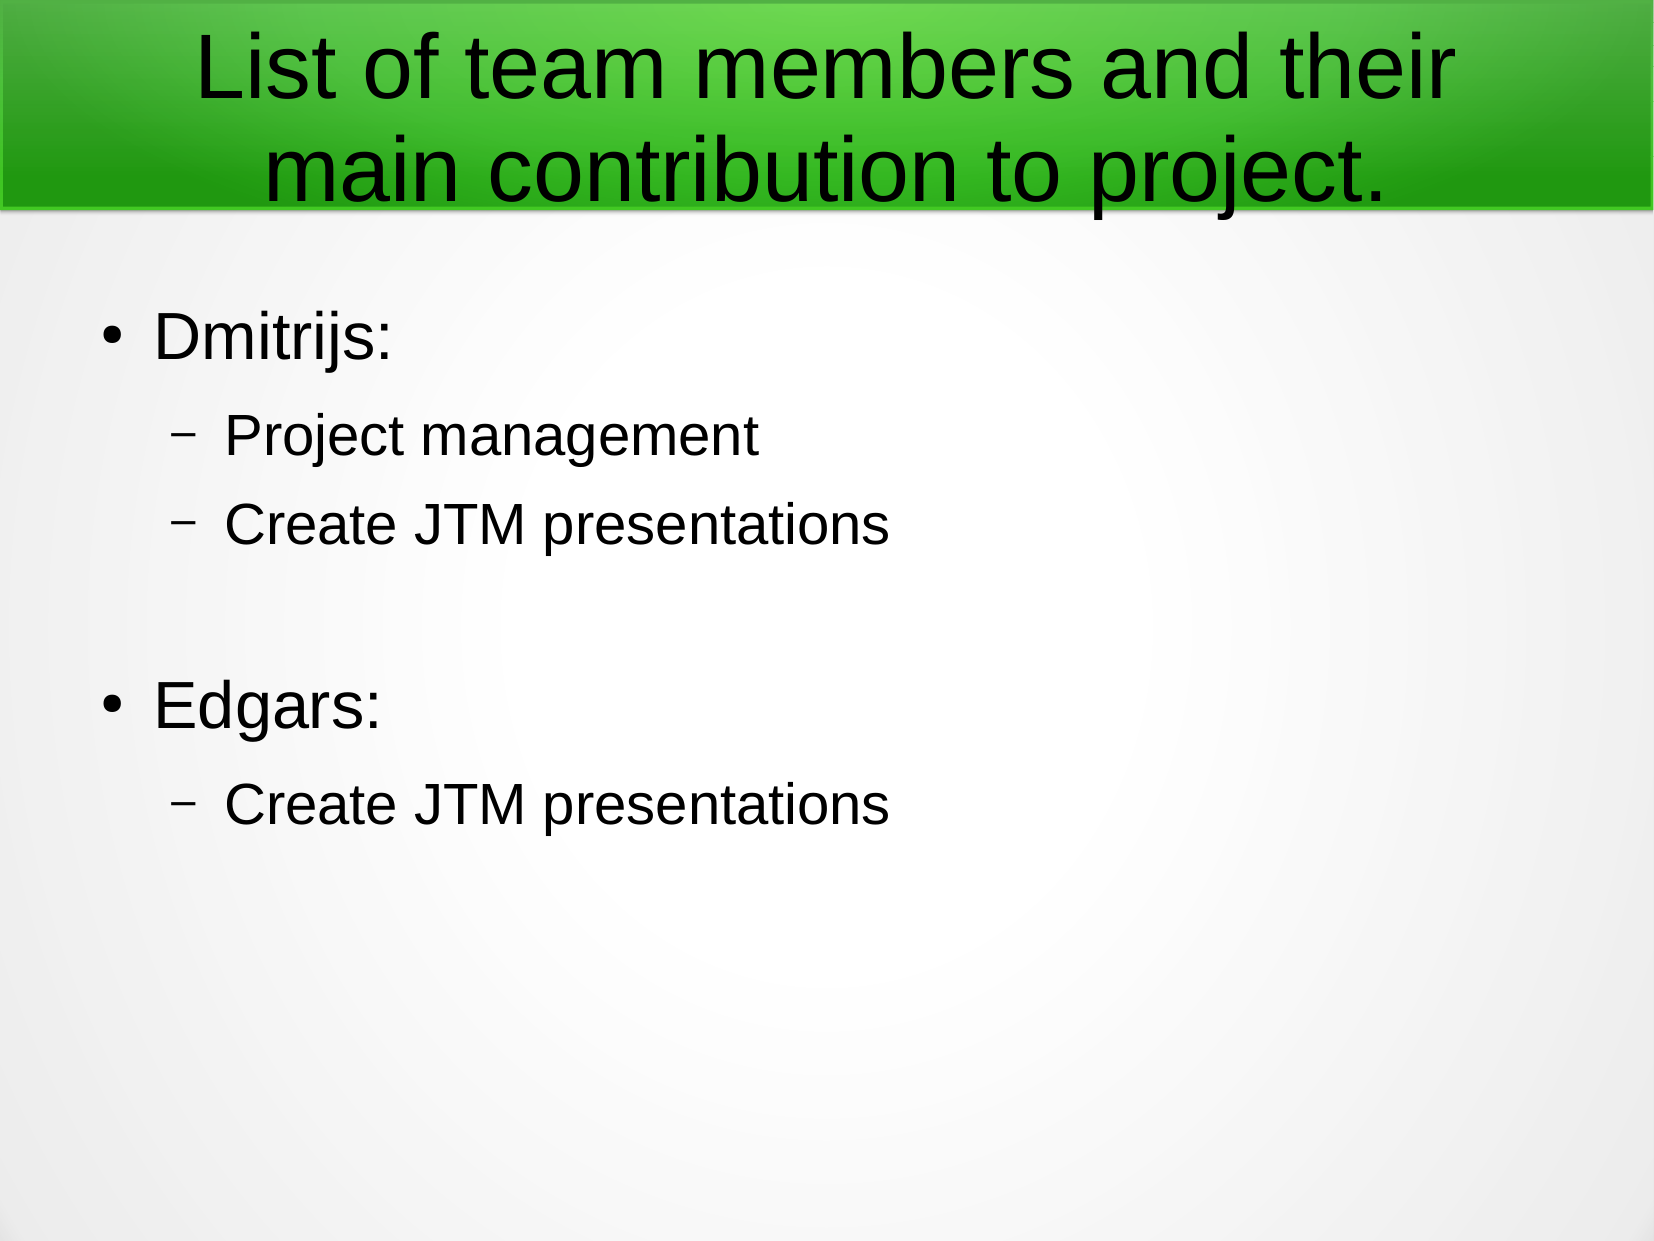

# List of team members and their main contribution to project.
Dmitrijs:
Project management
Create JTM presentations
Edgars:
Create JTM presentations